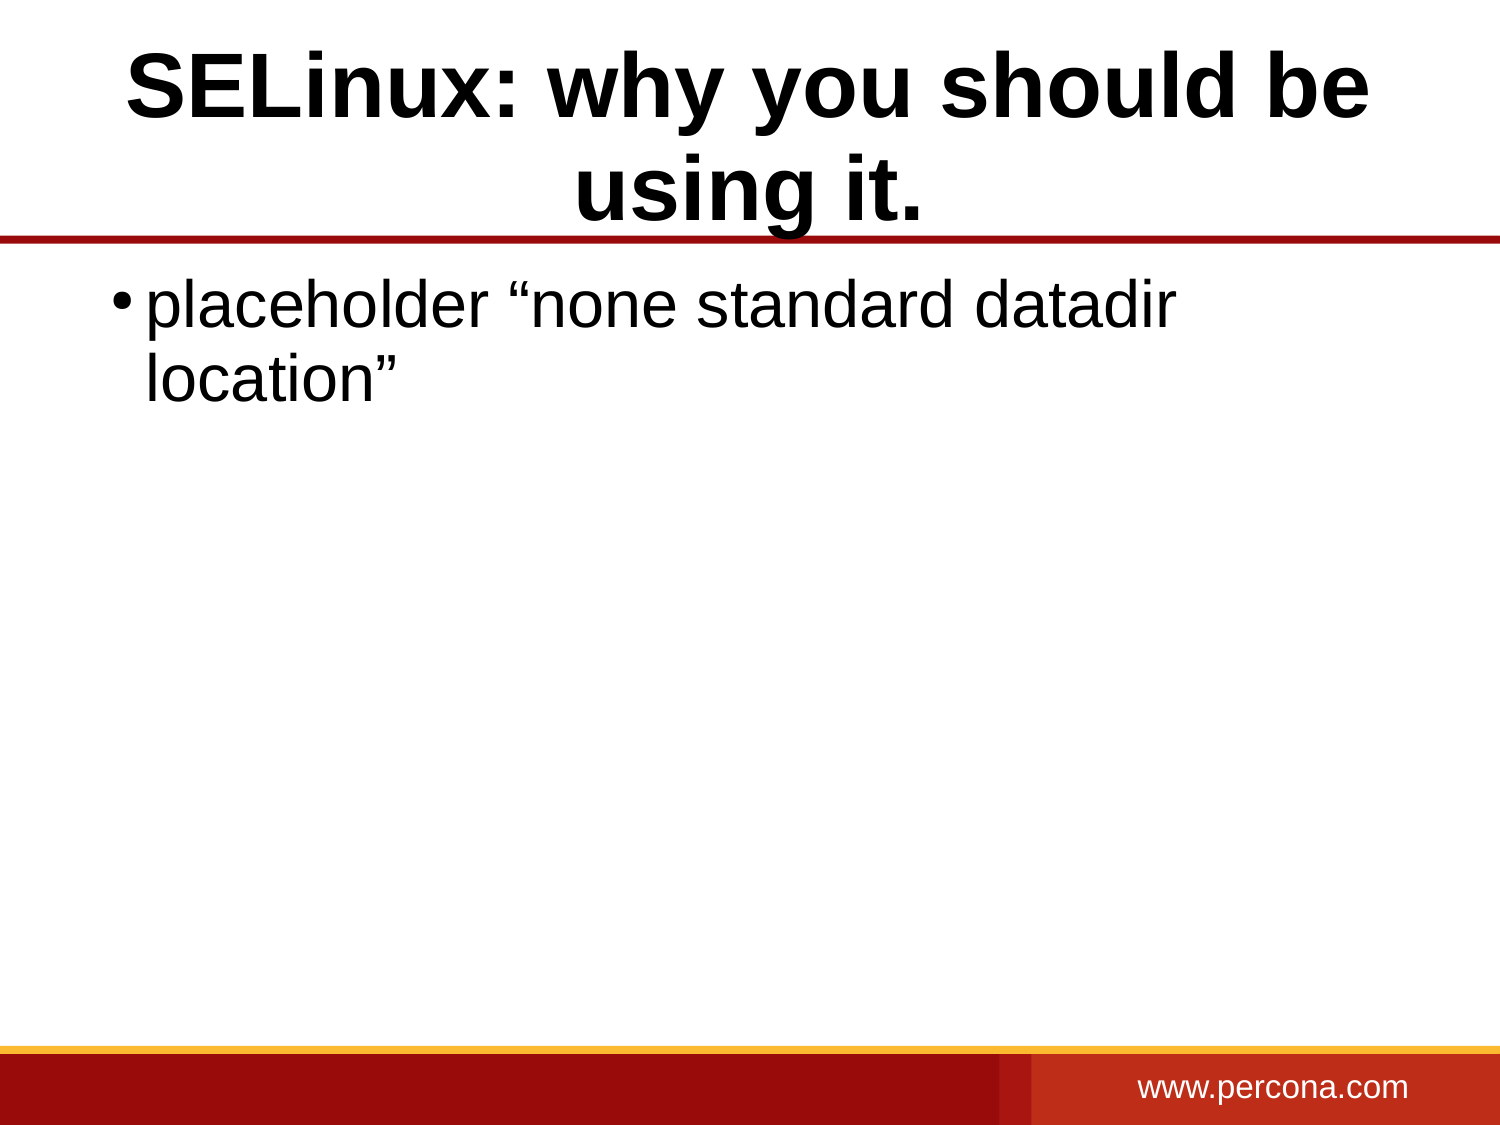

SELinux: why you should be using it.
placeholder “none standard datadir location”